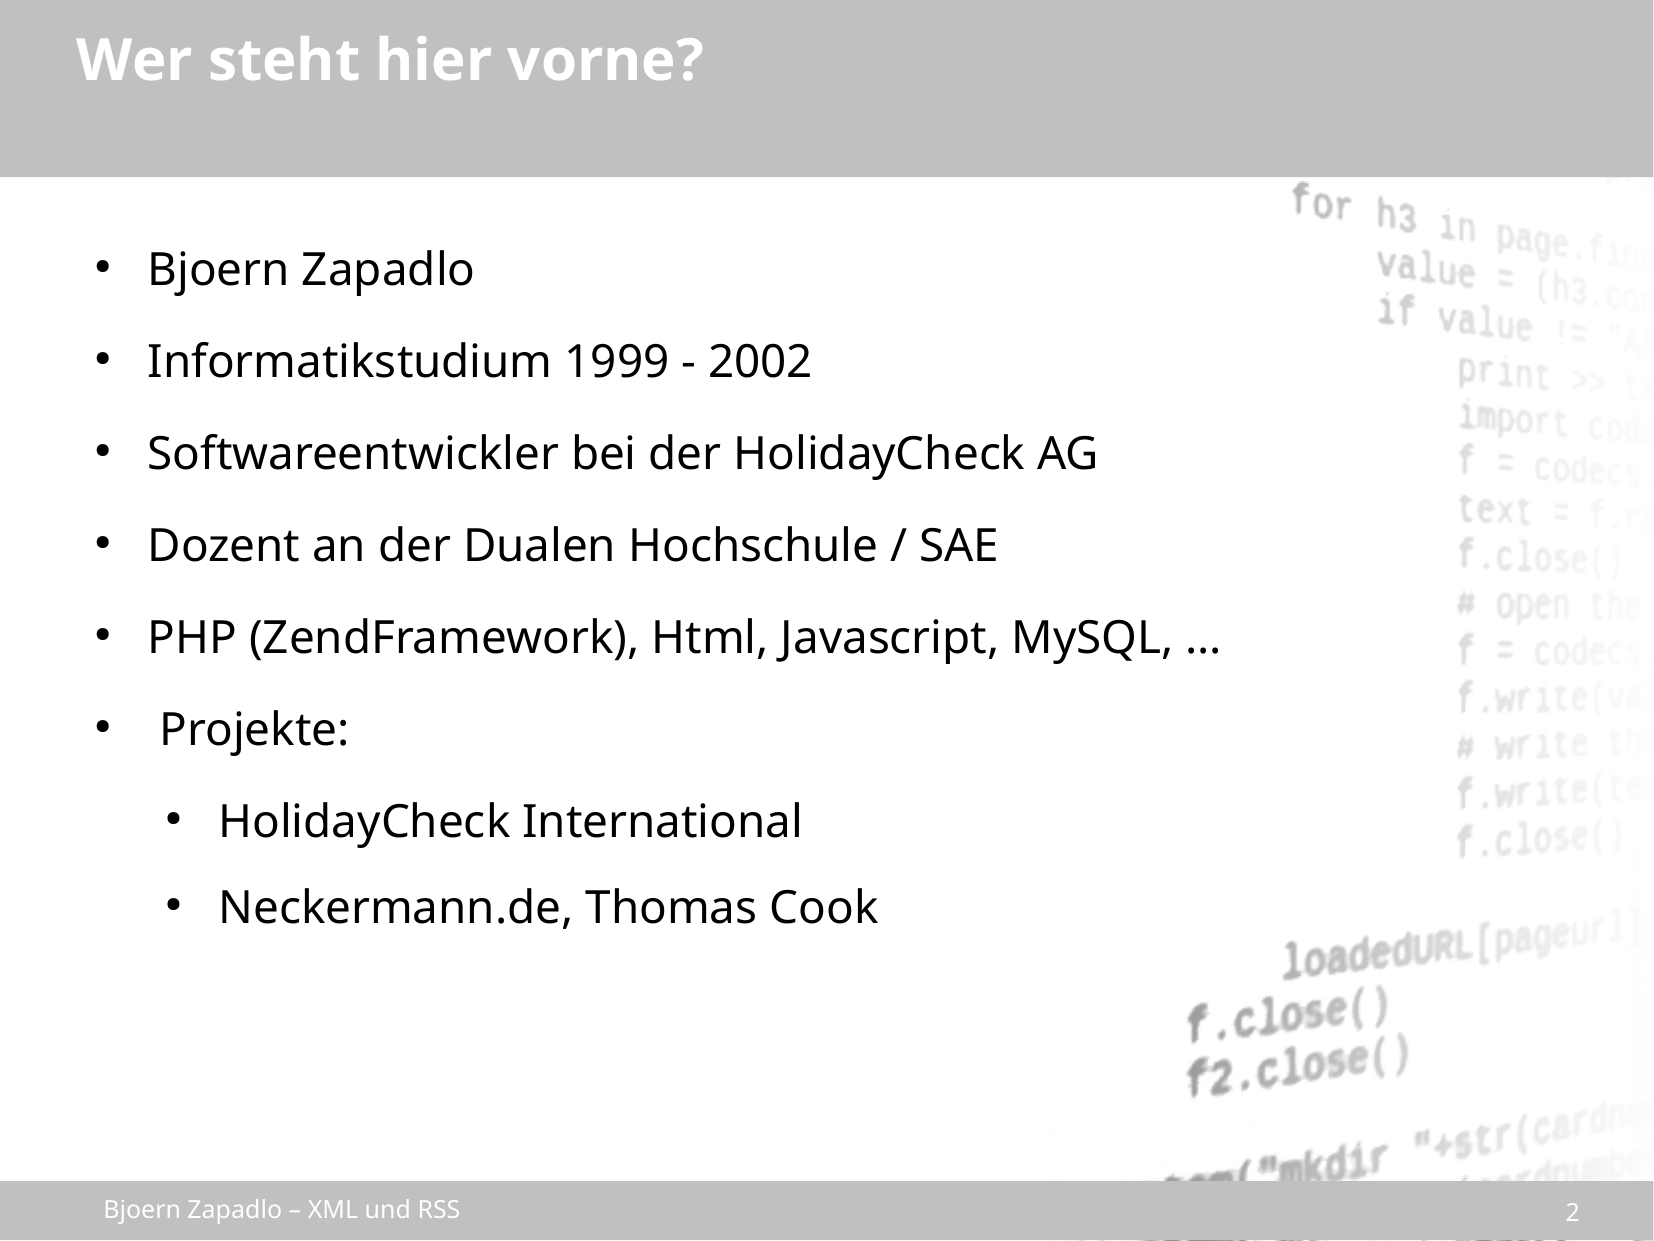

# Wer steht hier vorne?
Bjoern Zapadlo
Informatikstudium 1999 - 2002
Softwareentwickler bei der HolidayCheck AG
Dozent an der Dualen Hochschule / SAE
PHP (ZendFramework), Html, Javascript, MySQL, ...
 Projekte:
HolidayCheck International
Neckermann.de, Thomas Cook